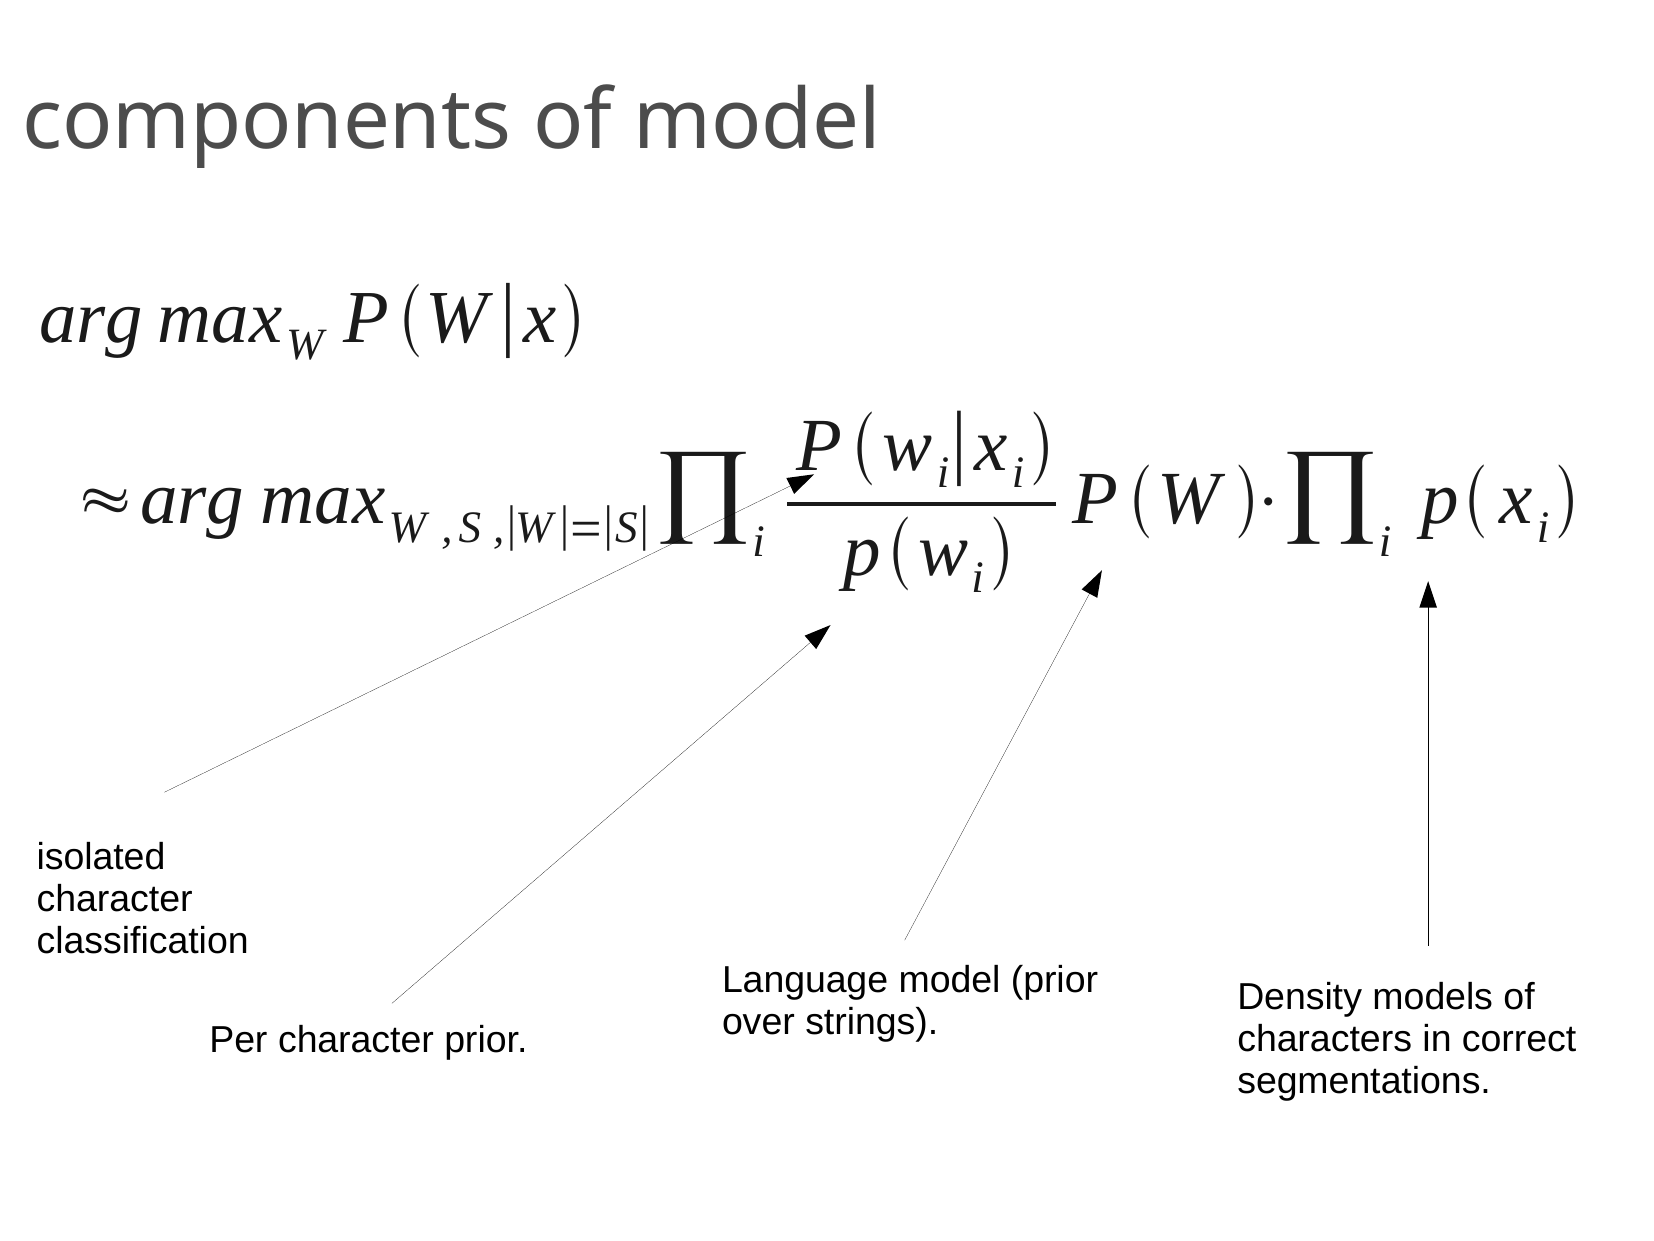

# components of model
isolated character classification
Language model (prior over strings).
Density models of characters in correct segmentations.
Per character prior.